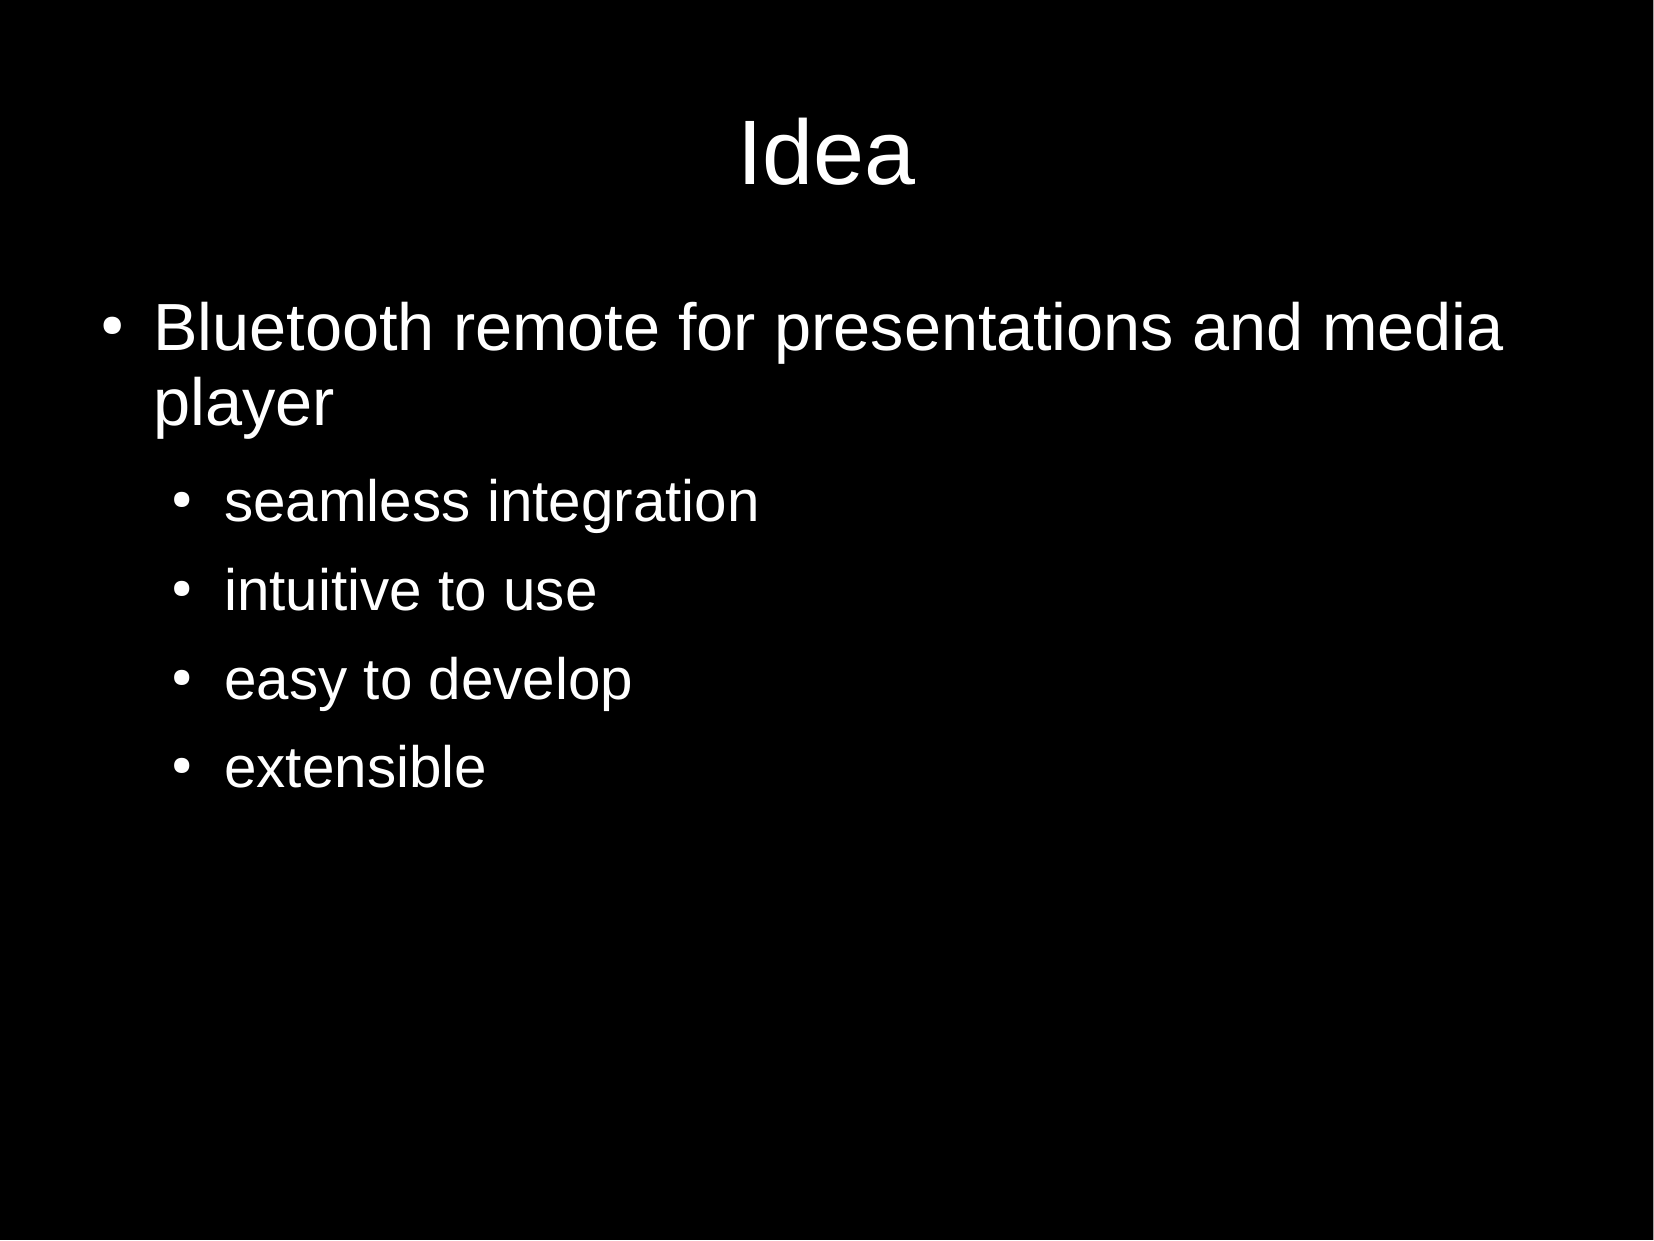

# Idea
Bluetooth remote for presentations and media player
seamless integration
intuitive to use
easy to develop
extensible